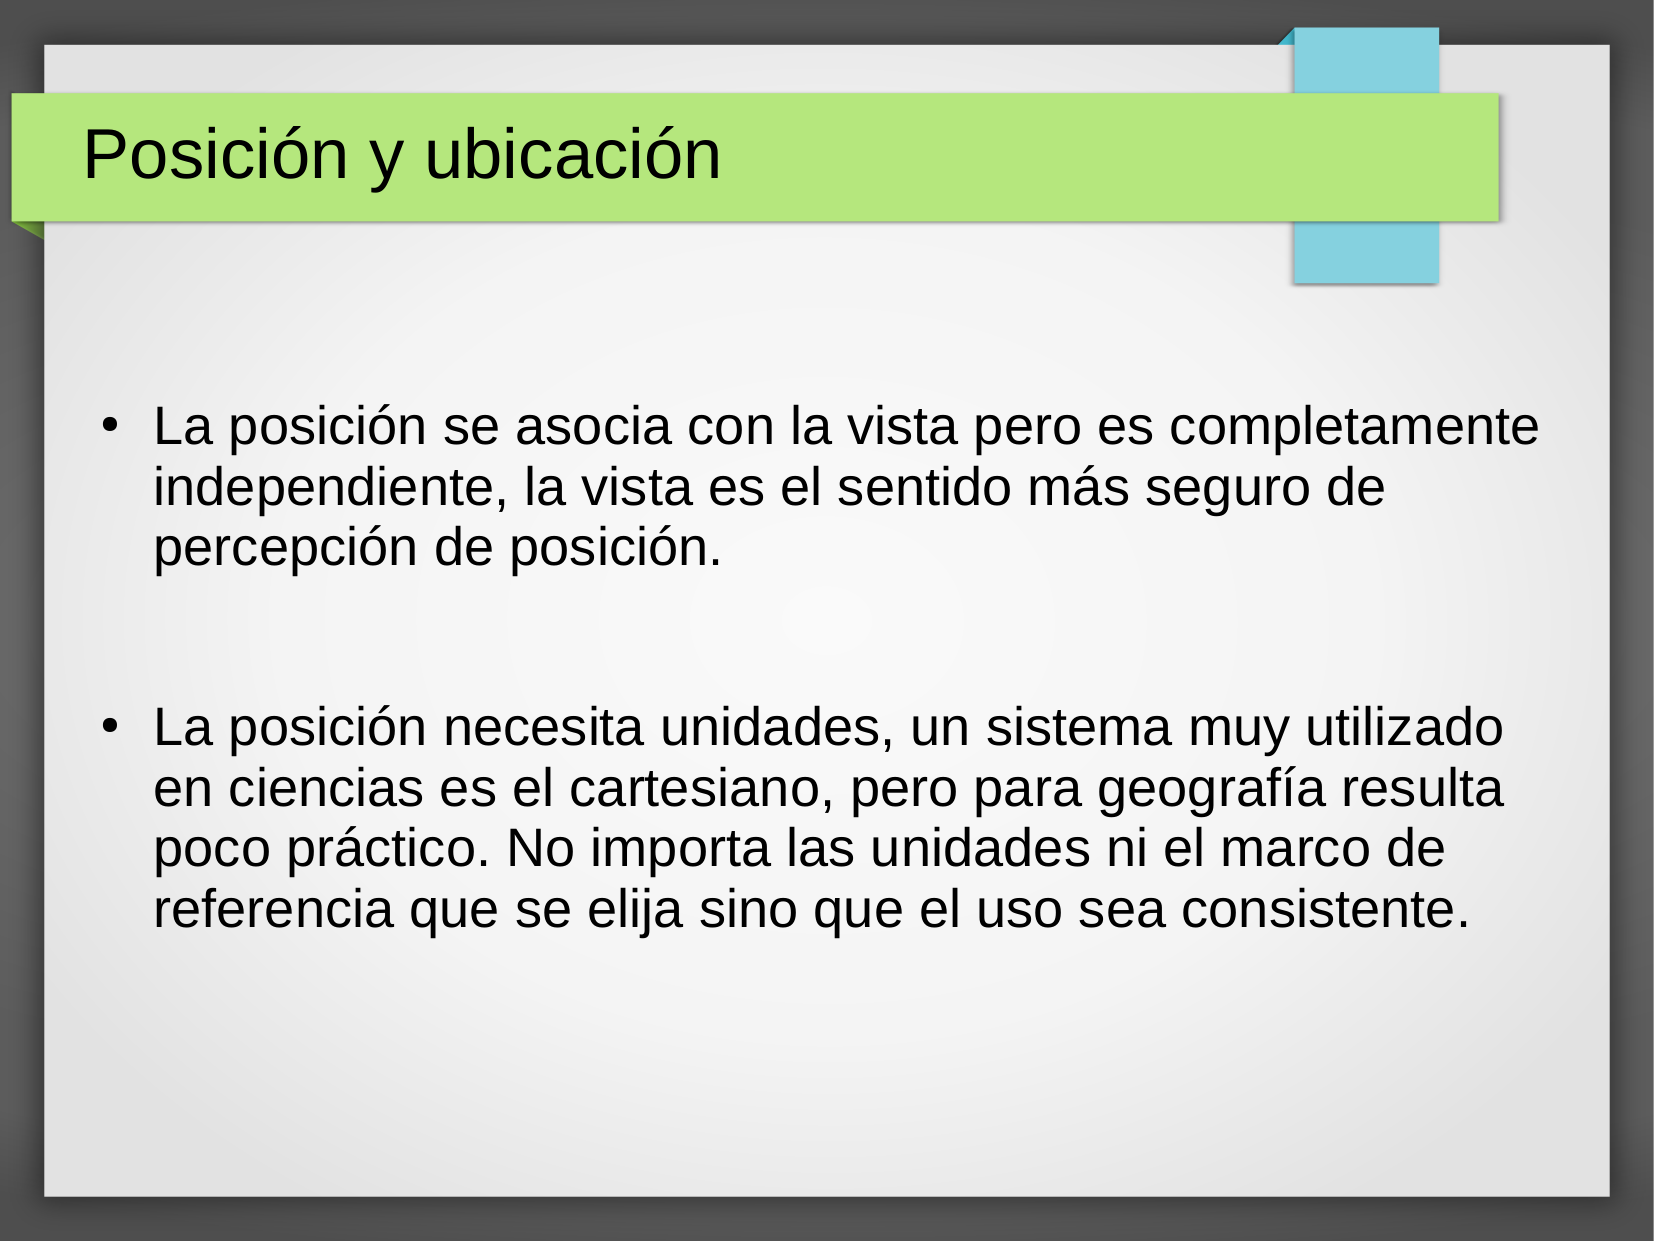

# Posición y ubicación
La posición se asocia con la vista pero es completamente independiente, la vista es el sentido más seguro de percepción de posición.
La posición necesita unidades, un sistema muy utilizado en ciencias es el cartesiano, pero para geografía resulta poco práctico. No importa las unidades ni el marco de referencia que se elija sino que el uso sea consistente.